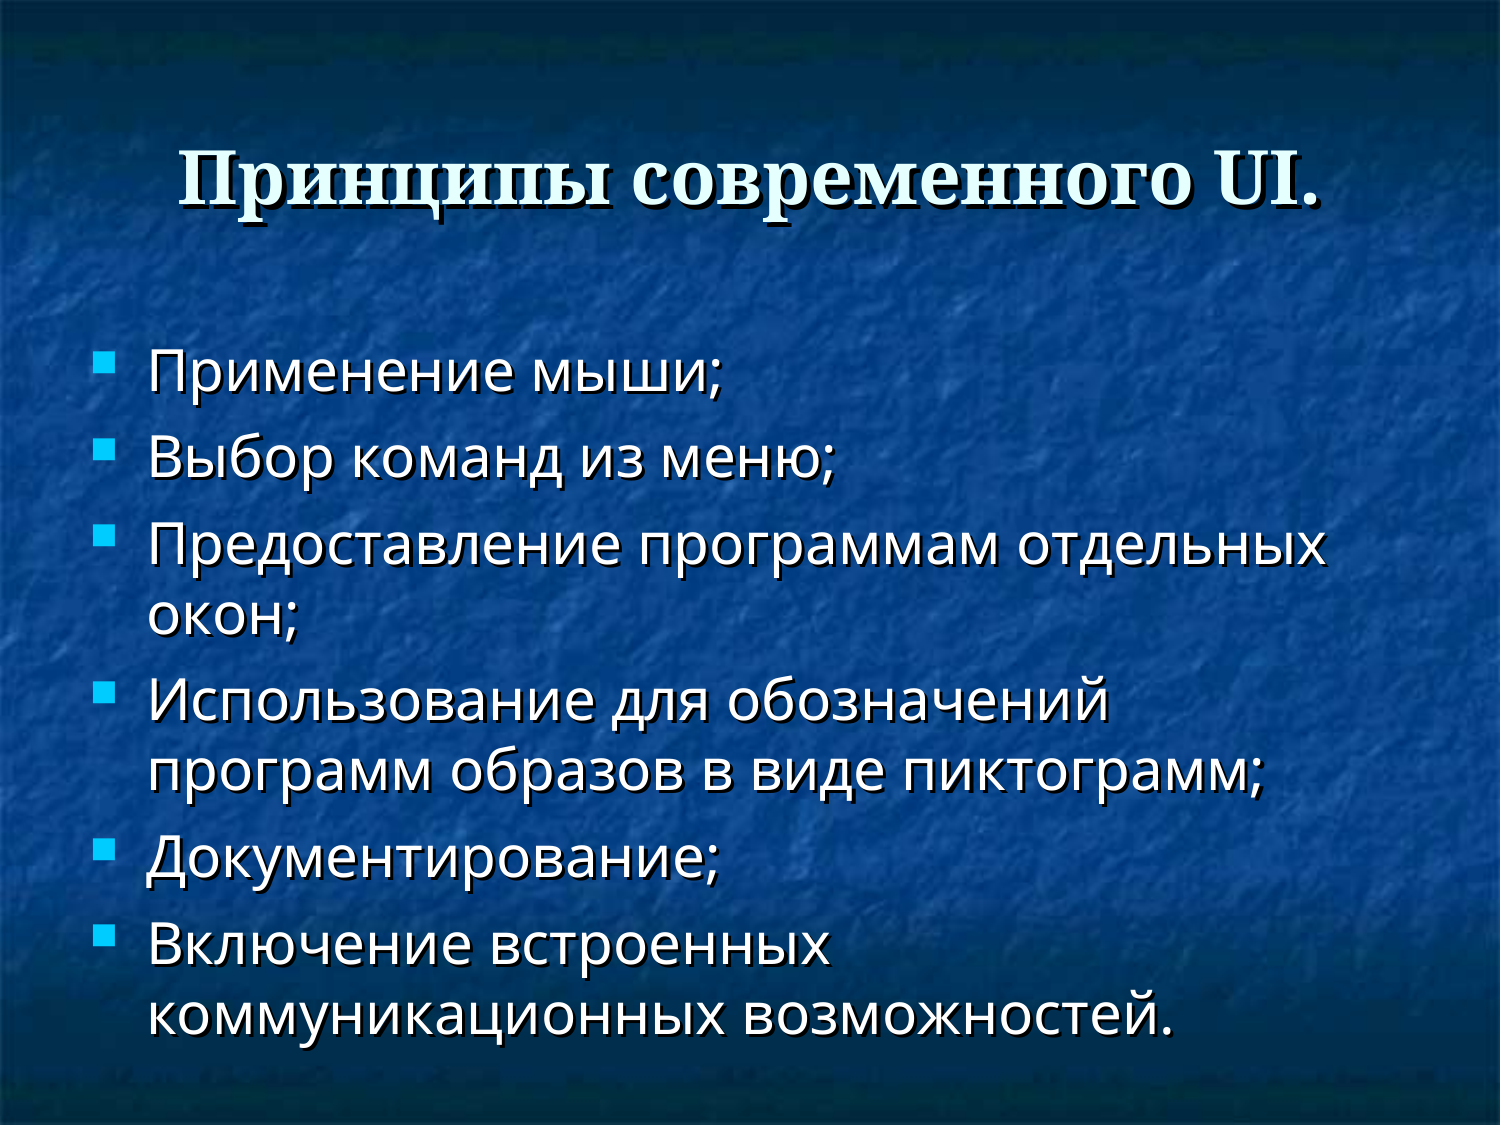

# Принципы современного UI.
Применение мыши;
Выбор команд из меню;
Предоставление программам отдельных окон;
Использование для обозначений программ образов в виде пиктограмм;
Документирование;
Включение встроенных коммуникационных возможностей.